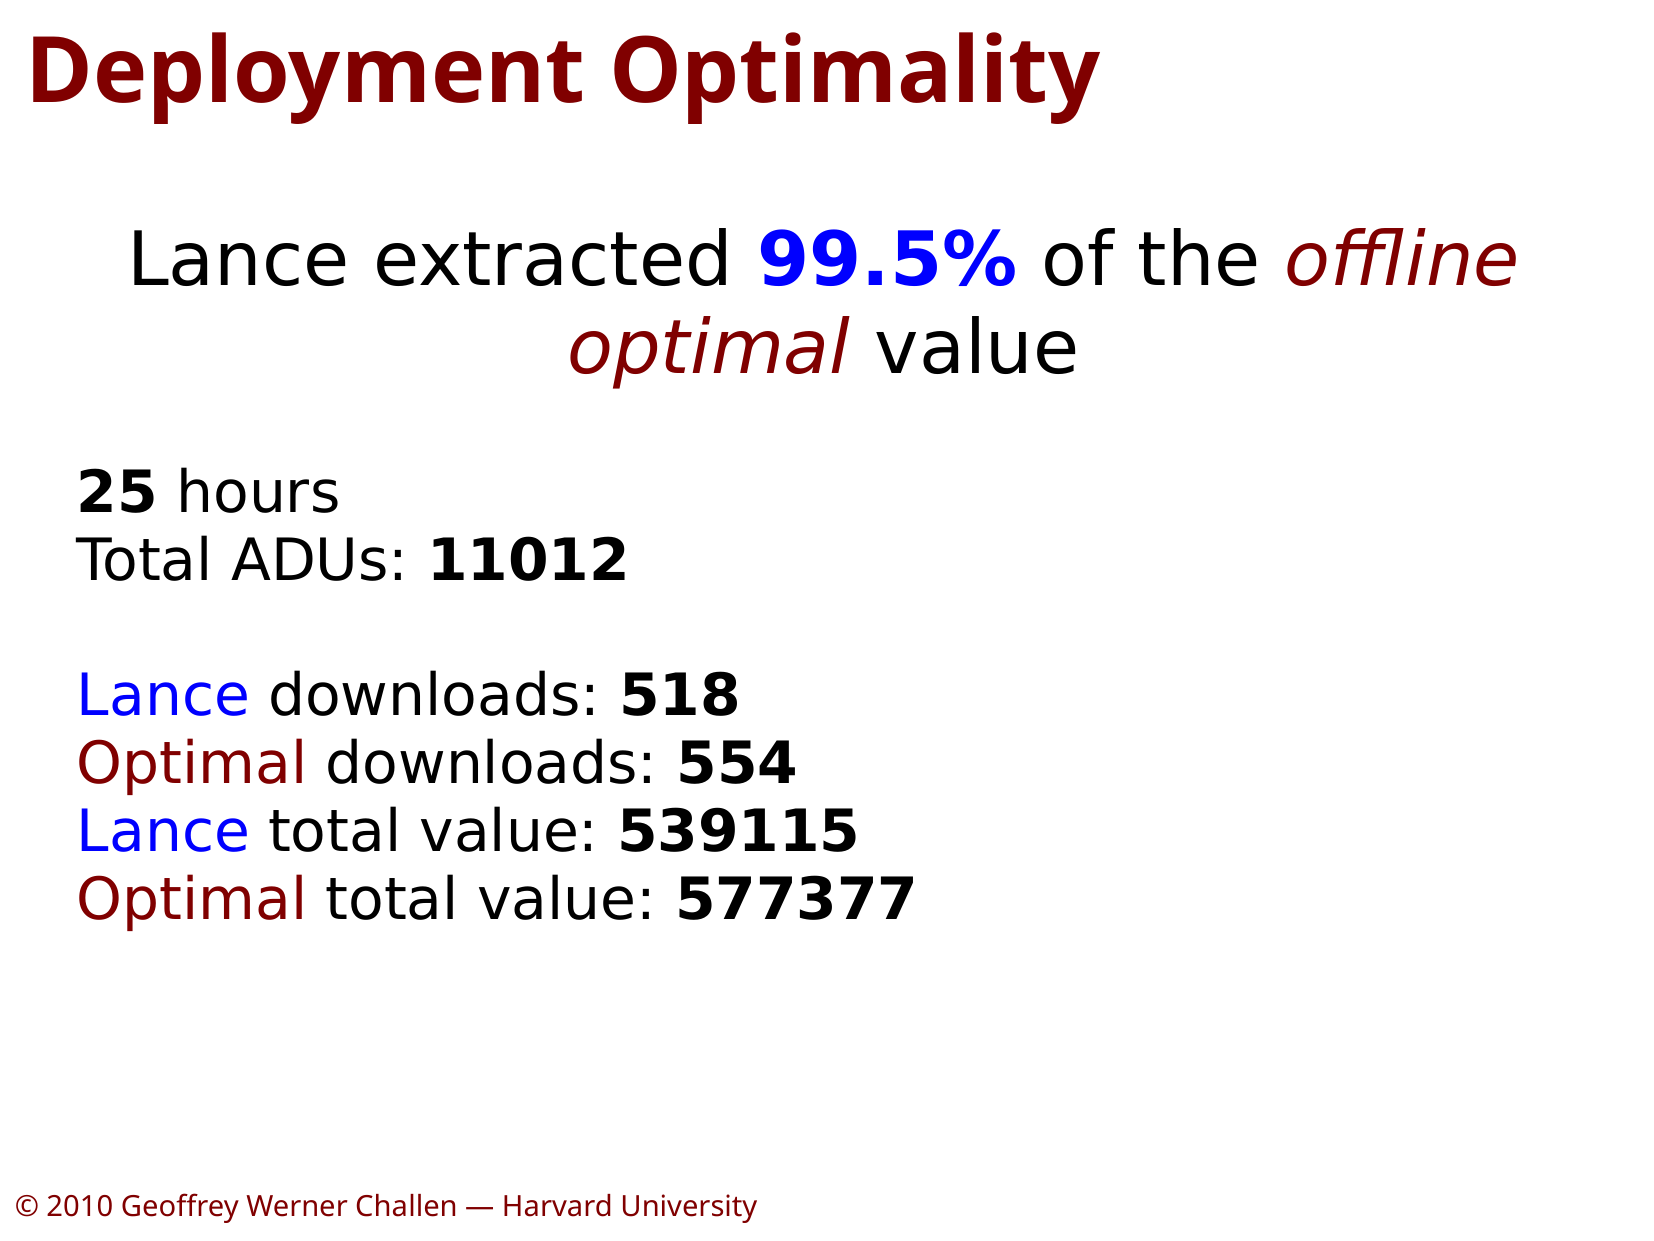

# Deployment Optimality
Lance extracted 99.5% of the offline optimal value
25 hours
Total ADUs: 11012
Lance downloads: 518
Optimal downloads: 554
Lance total value: 539115
Optimal total value: 577377